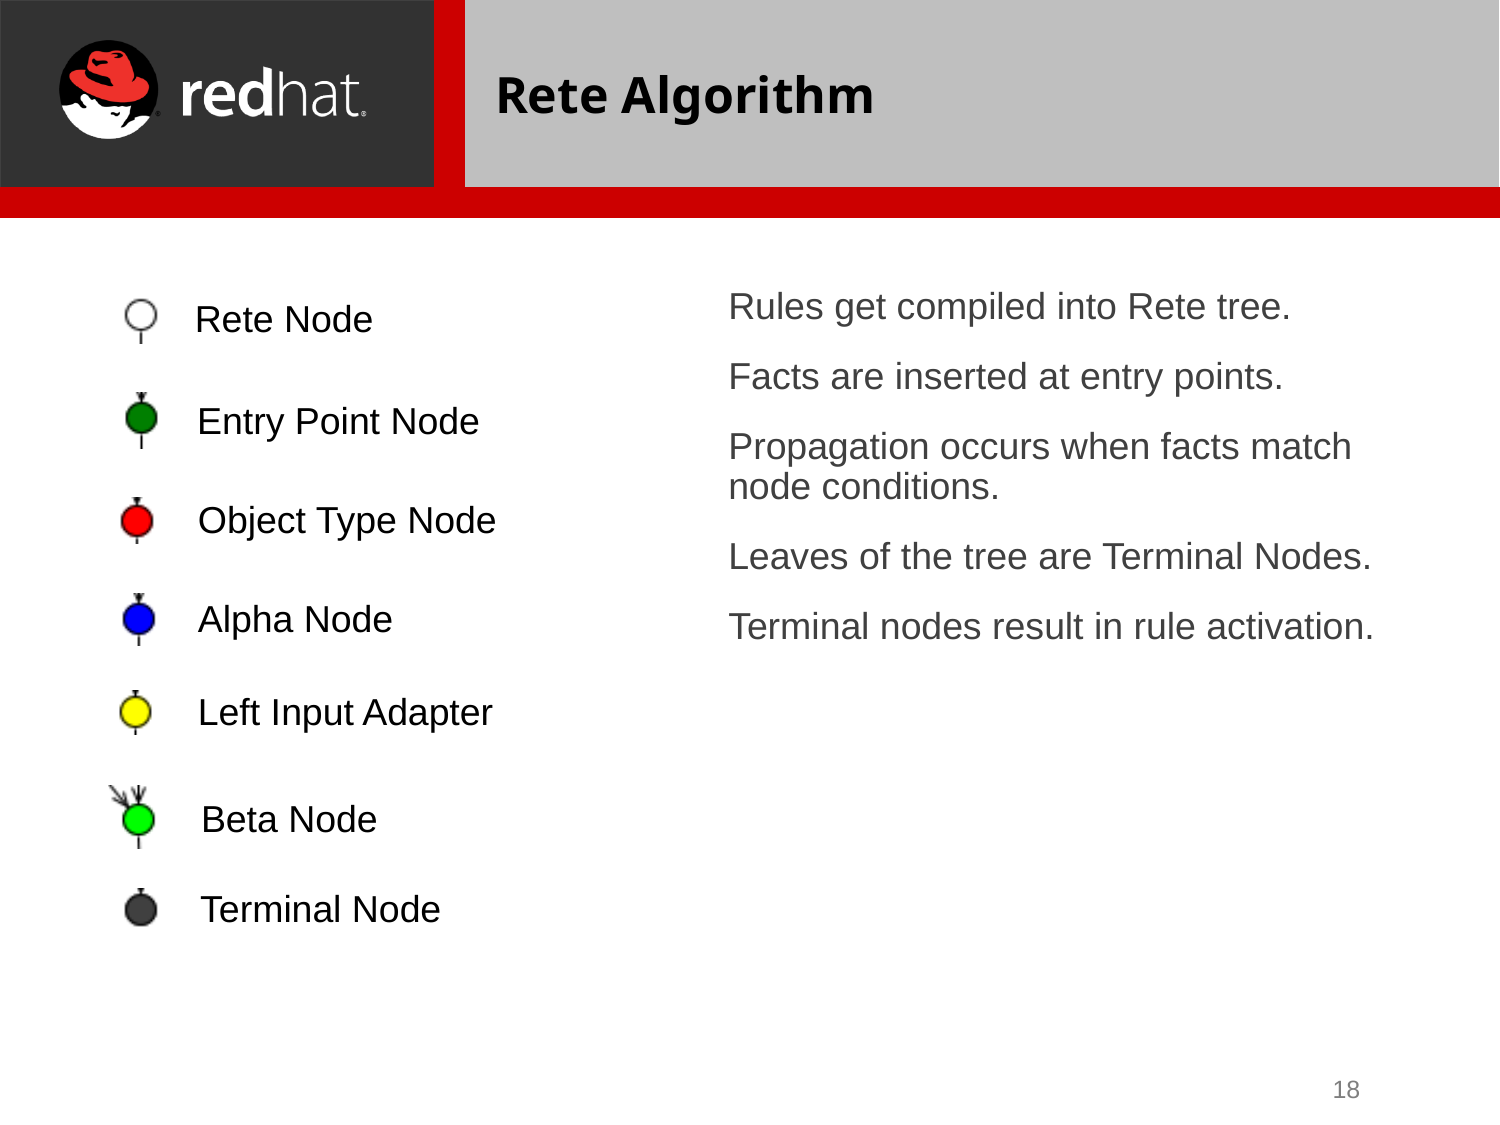

# Rete Algorithm
Rules get compiled into Rete tree.
Facts are inserted at entry points.
Propagation occurs when facts match node conditions.
Leaves of the tree are Terminal Nodes.
Terminal nodes result in rule activation.
Rete Node
Entry Point Node
Object Type Node
Alpha Node
Left Input Adapter
Beta Node
Terminal Node